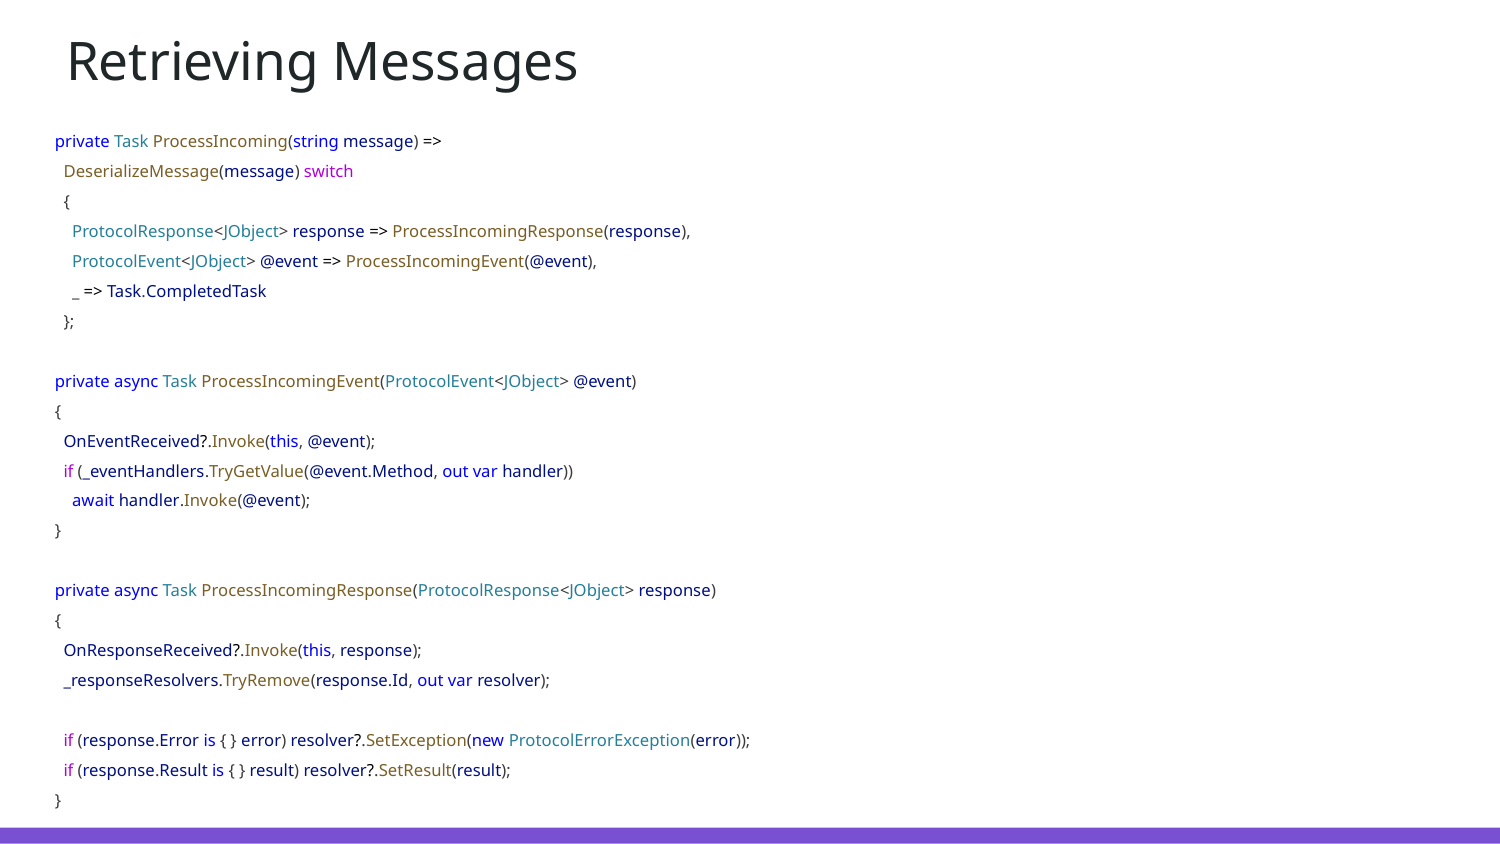

# Retrieving Messages
private Task ProcessIncoming(string message) =>
 DeserializeMessage(message) switch
 {
 ProtocolResponse<JObject> response => ProcessIncomingResponse(response),
 ProtocolEvent<JObject> @event => ProcessIncomingEvent(@event),
 _ => Task.CompletedTask
 };
private async Task ProcessIncomingEvent(ProtocolEvent<JObject> @event)
{
 OnEventReceived?.Invoke(this, @event);
 if (_eventHandlers.TryGetValue(@event.Method, out var handler))
 await handler.Invoke(@event);
}
private async Task ProcessIncomingResponse(ProtocolResponse<JObject> response)
{
 OnResponseReceived?.Invoke(this, response);
 _responseResolvers.TryRemove(response.Id, out var resolver);
 if (response.Error is { } error) resolver?.SetException(new ProtocolErrorException(error));
 if (response.Result is { } result) resolver?.SetResult(result);
}